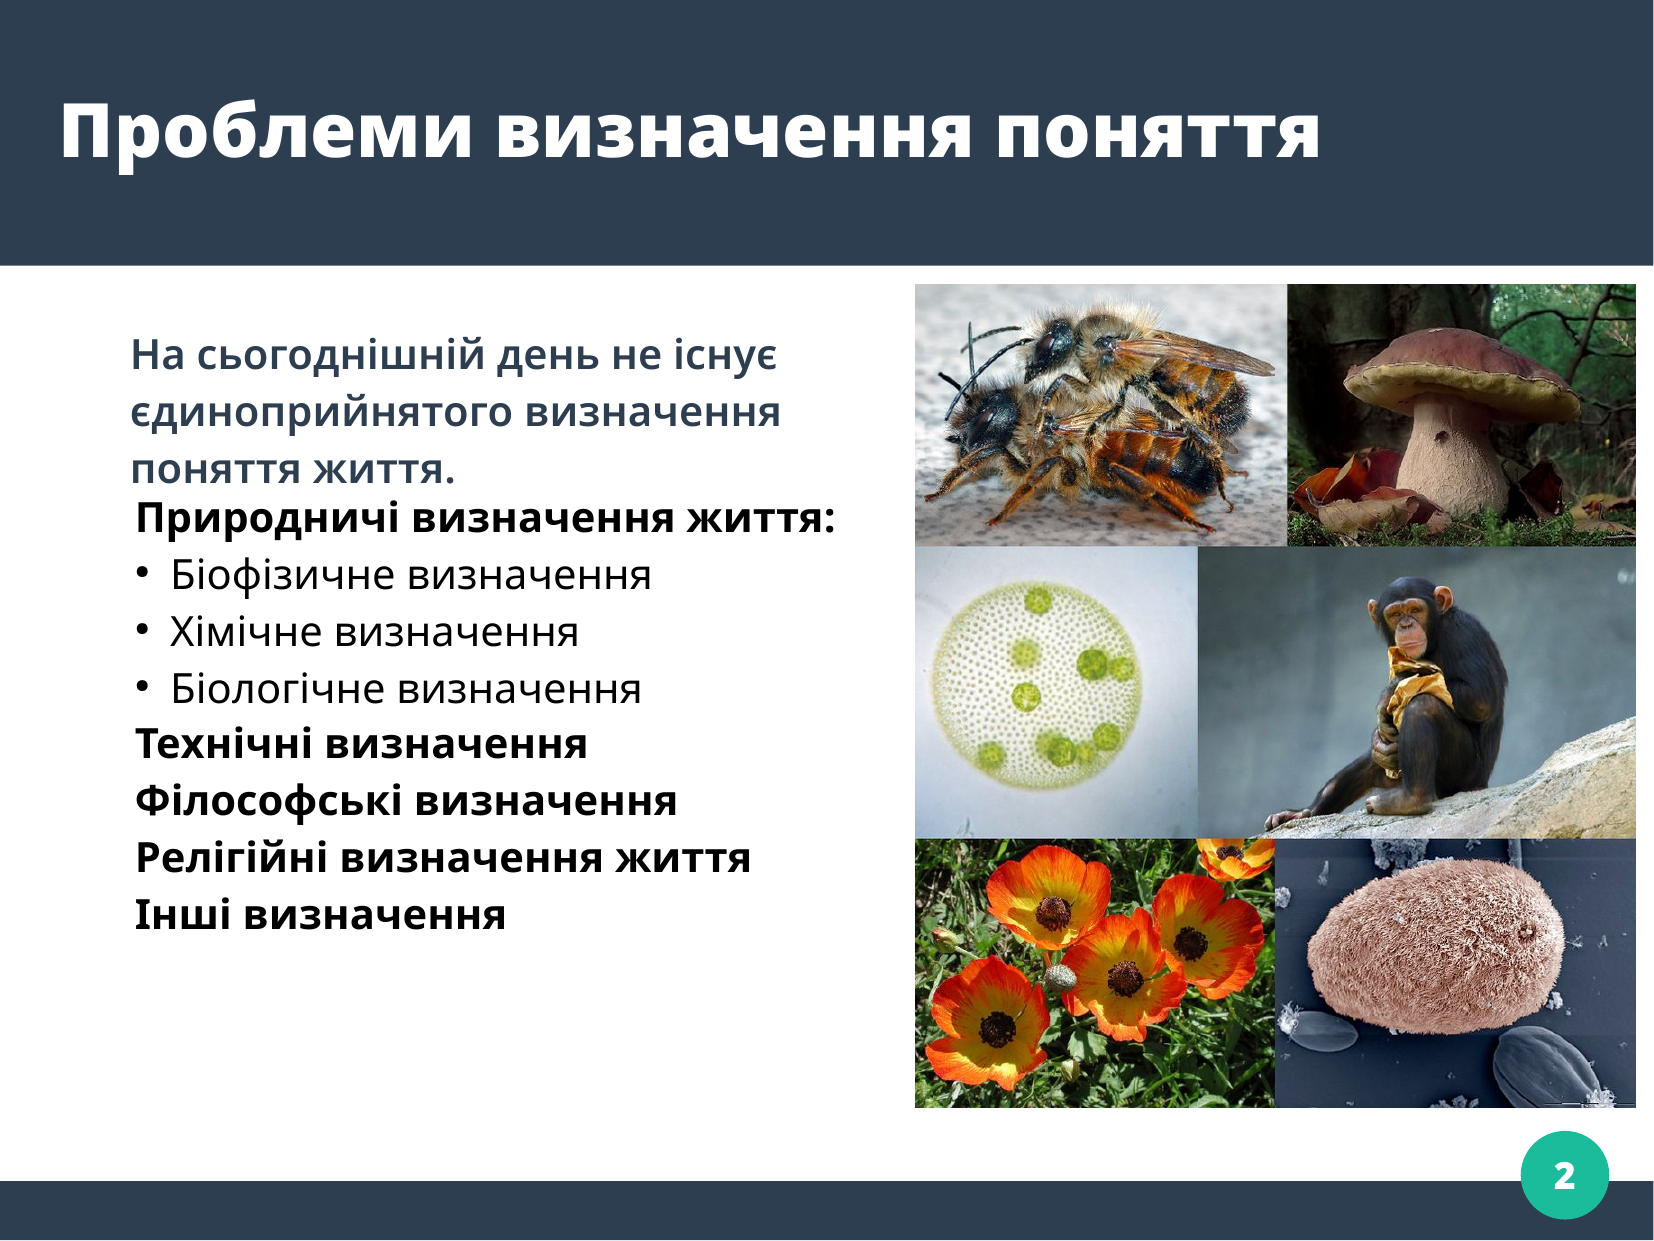

# Проблеми визначення поняття
На сьогоднішній день не існує єдиноприйнятого визначення поняття життя.
Природничі визначення життя:
Біофізичне визначення
Хімічне визначення
Біологічне визначення
Технічні визначення
Філософські визначення
Релігійні визначення життя
Інші визначення
2